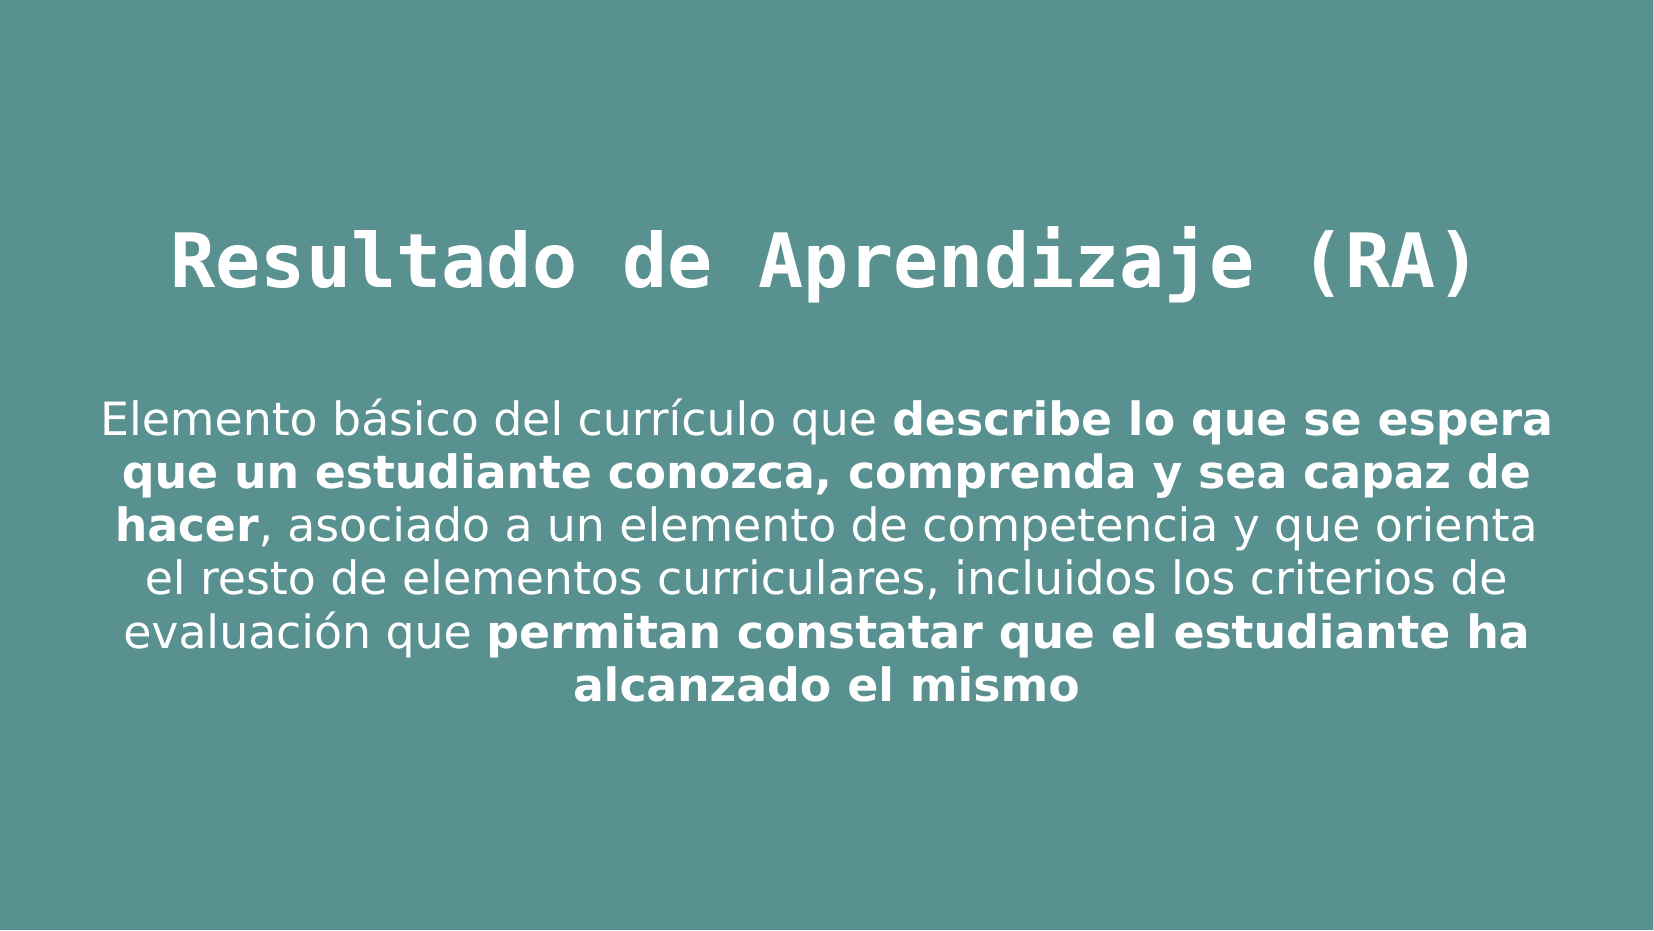

# Resultado de Aprendizaje (RA) Elemento básico del currículo que describe lo que se espera que un estudiante conozca, comprenda y sea capaz de hacer, asociado a un elemento de competencia y que orienta el resto de elementos curriculares, incluidos los criterios de evaluación que permitan constatar que el estudiante ha alcanzado el mismo